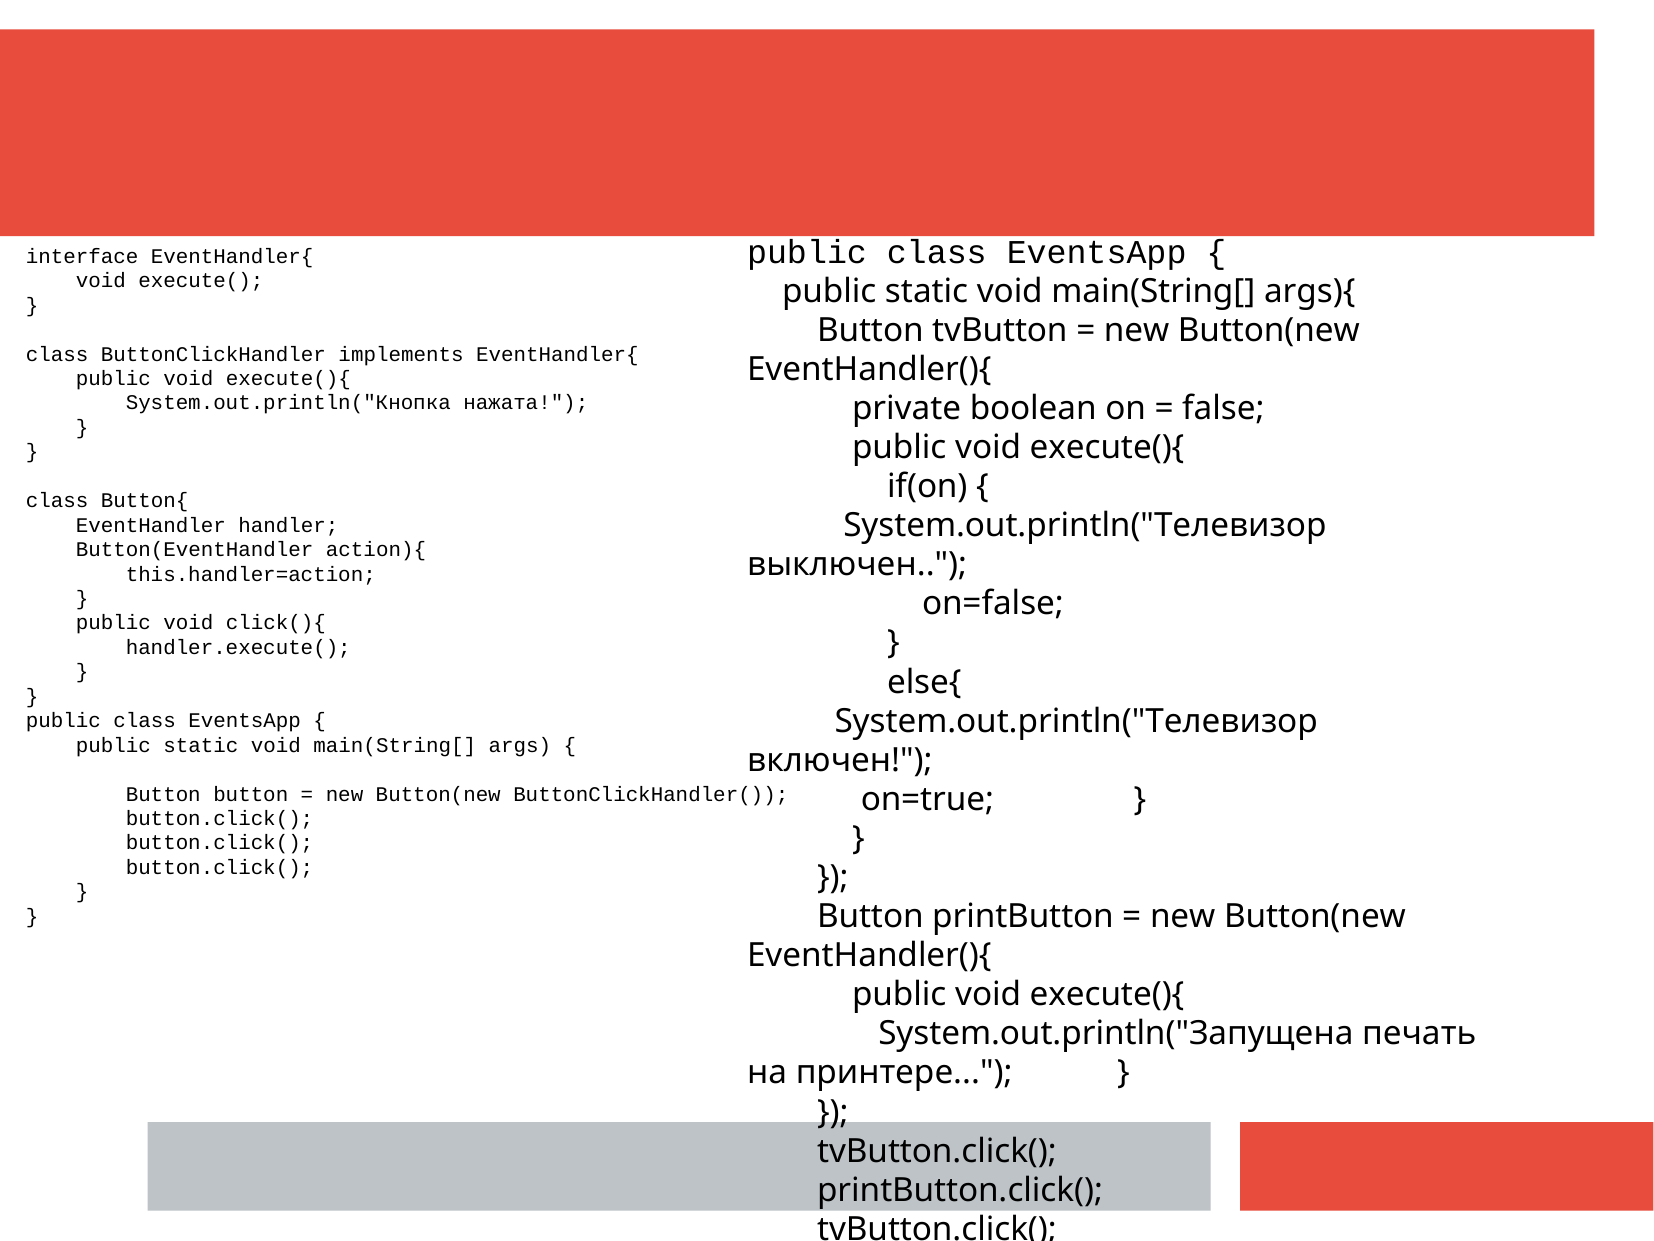

public class EventsApp {
 public static void main(String[] args){
 Button tvButton = new Button(new EventHandler(){
 private boolean on = false;
 public void execute(){
 if(on) {
 System.out.println("Телевизор выключен..");
 on=false;
 }
 else{
 System.out.println("Телевизор включен!");
 on=true; }
 }
 });
 Button printButton = new Button(new EventHandler(){
 public void execute(){
 System.out.println("Запущена печать на принтере..."); }
 });
 tvButton.click();
 printButton.click();
 tvButton.click();
 }
interface EventHandler{
 void execute();
}
class ButtonClickHandler implements EventHandler{
 public void execute(){
 System.out.println("Кнопка нажата!");
 }
}
class Button{
 EventHandler handler;
 Button(EventHandler action){
 this.handler=action;
 }
 public void click(){
 handler.execute();
 }
}
public class EventsApp {
 public static void main(String[] args) {
 Button button = new Button(new ButtonClickHandler());
 button.click();
 button.click();
 button.click();
 }
}